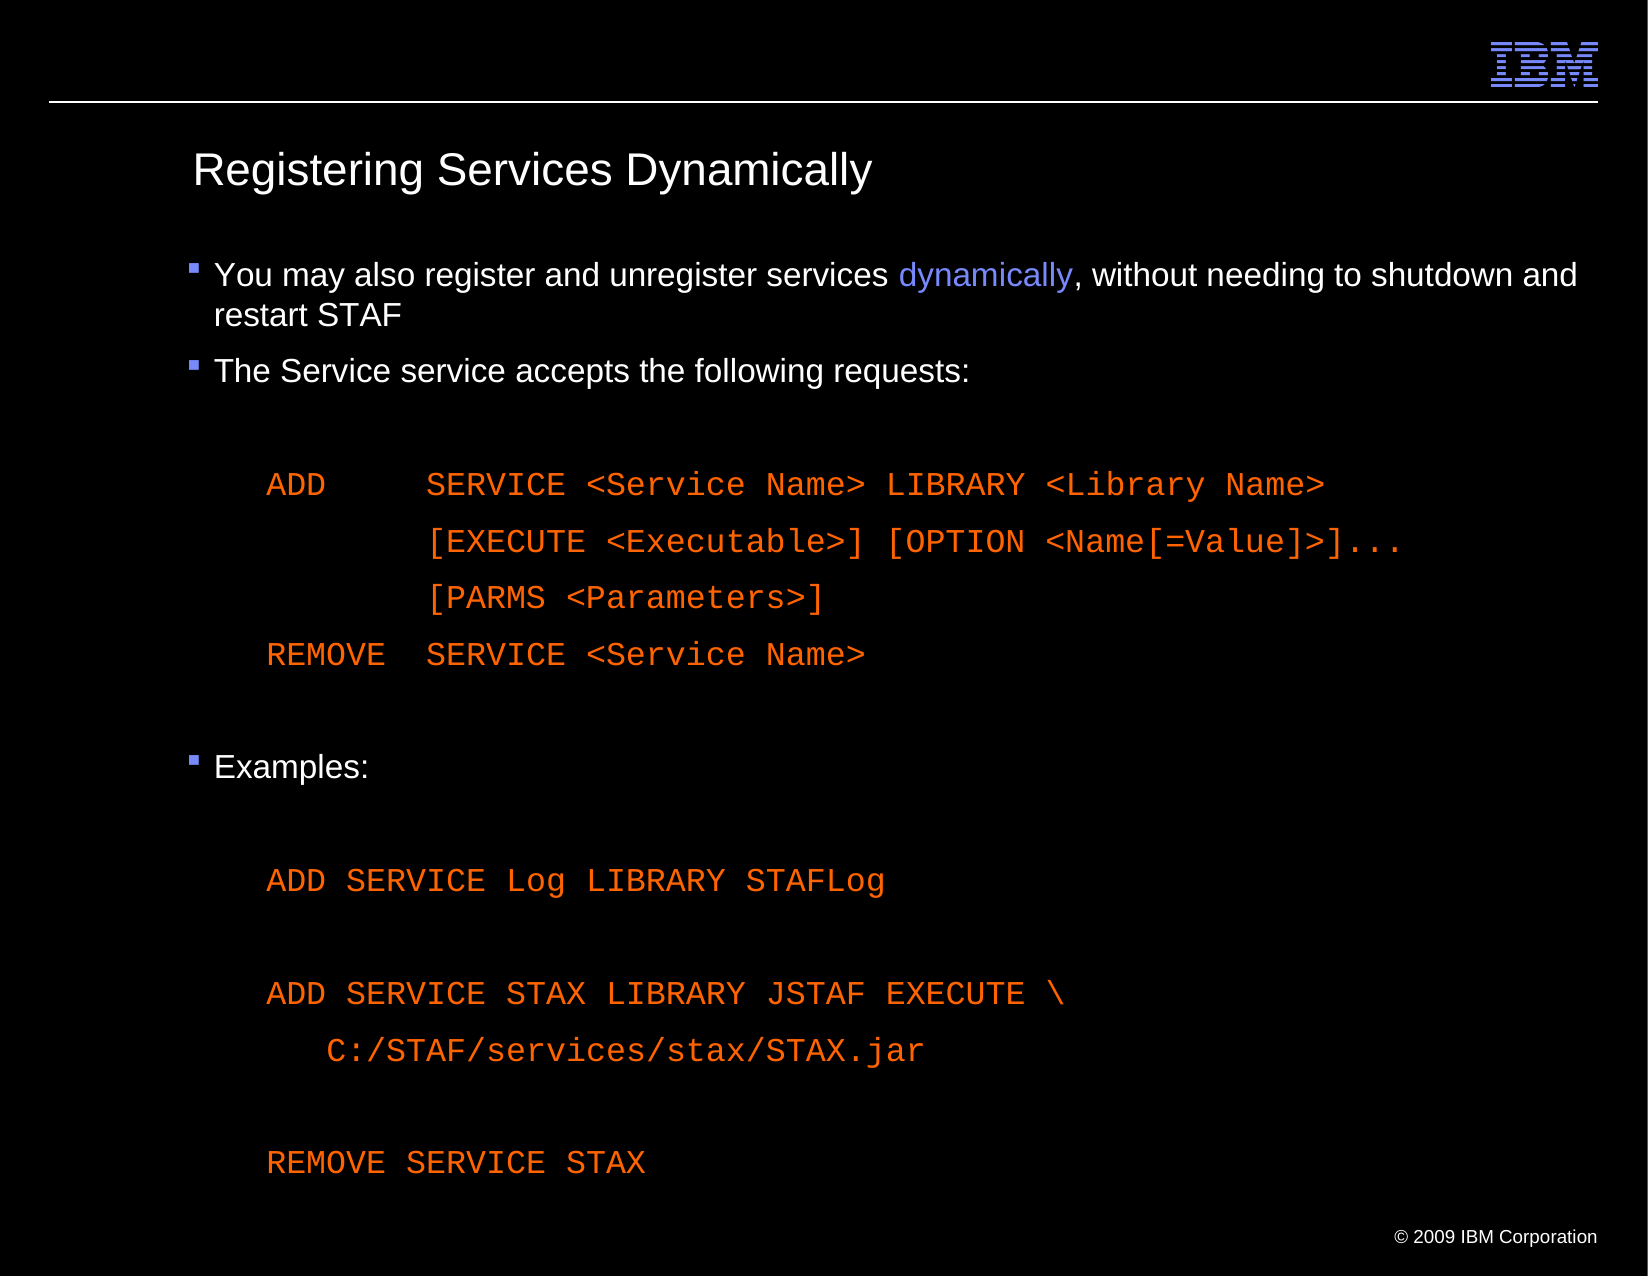

# Registering Services Dynamically
You may also register and unregister services dynamically, without needing to shutdown and restart STAF
The Service service accepts the following requests:
 ADD SERVICE <Service Name> LIBRARY <Library Name>
 [EXECUTE <Executable>] [OPTION <Name[=Value]>]...
 [PARMS <Parameters>]
 REMOVE SERVICE <Service Name>
Examples:
 ADD SERVICE Log LIBRARY STAFLog
 ADD SERVICE STAX LIBRARY JSTAF EXECUTE \
 C:/STAF/services/stax/STAX.jar
 REMOVE SERVICE STAX